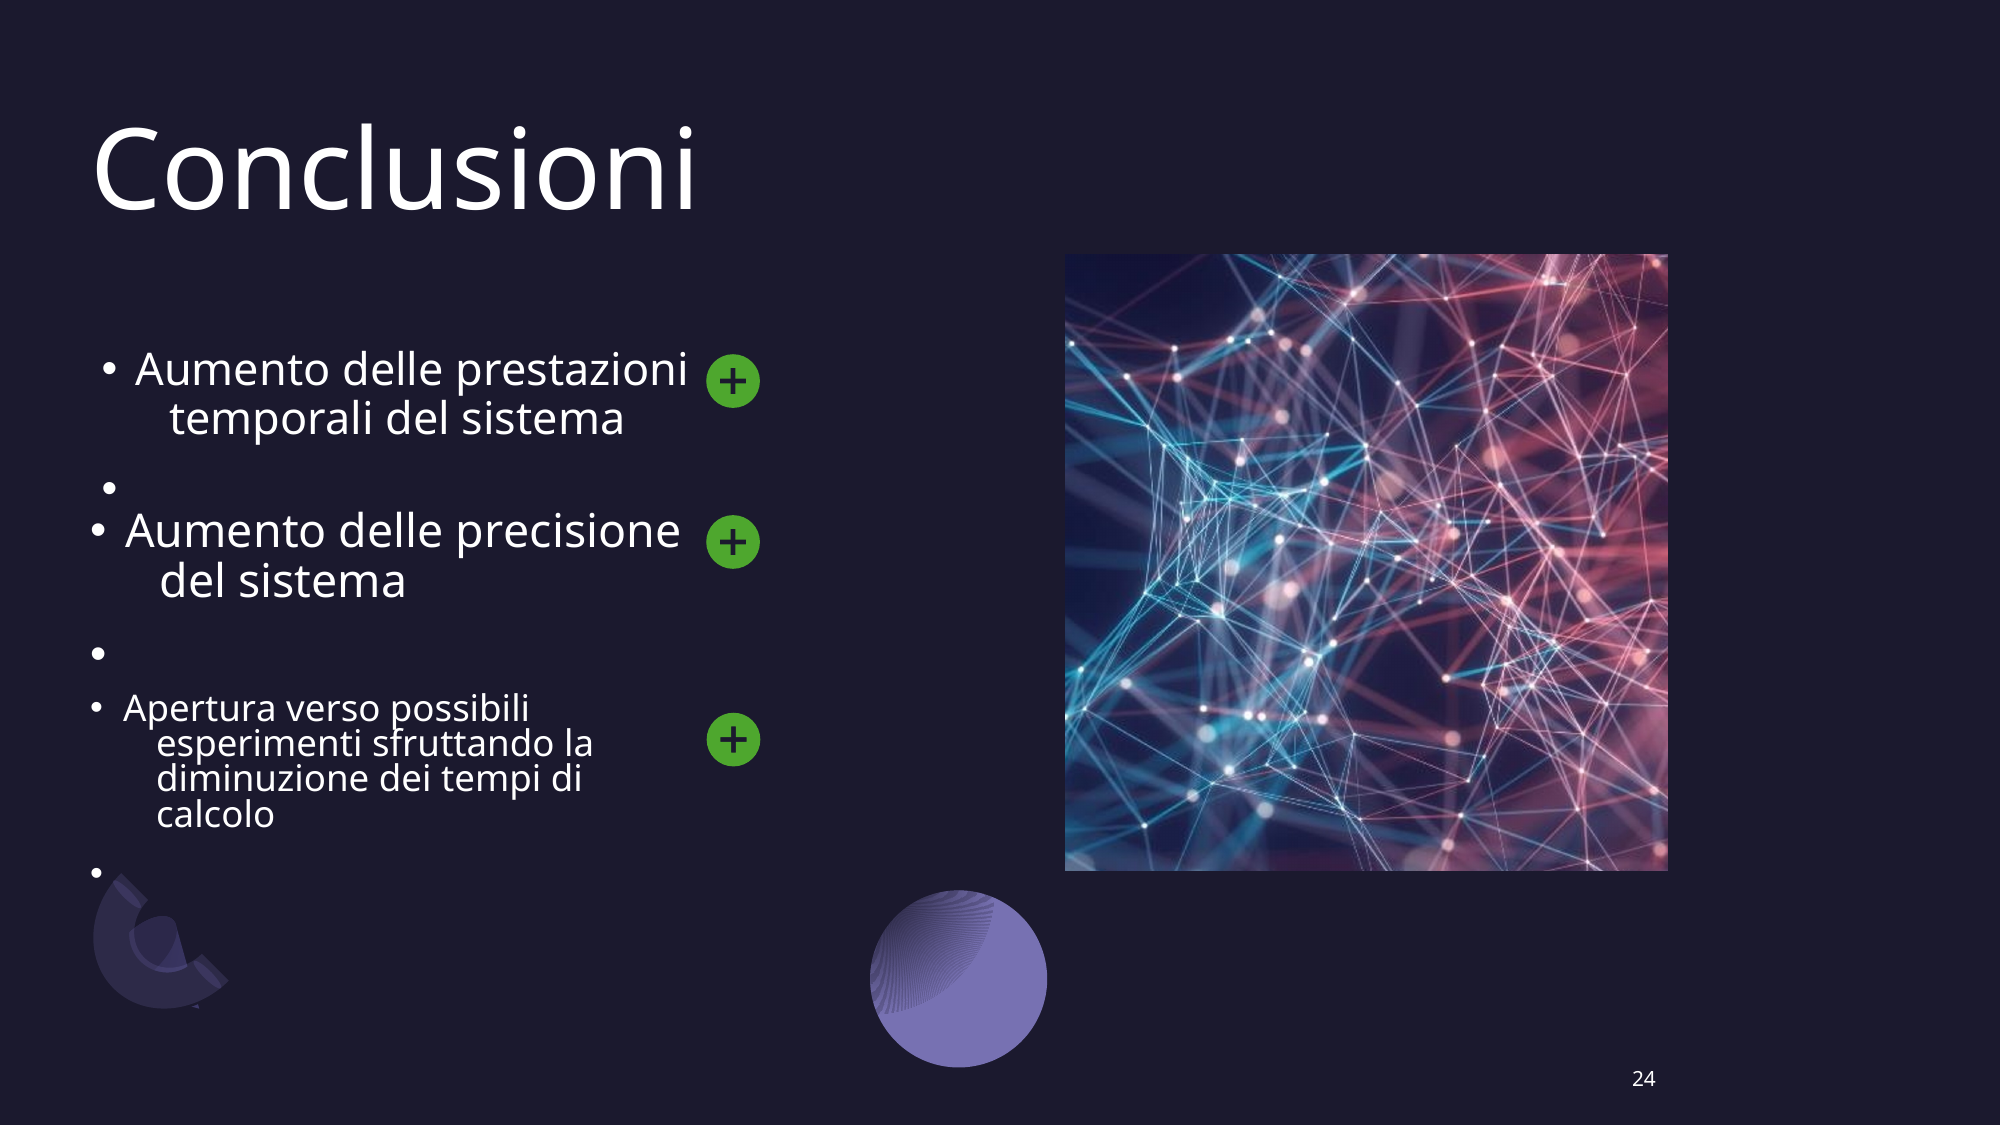

# Conclusioni
Aumento delle prestazioni temporali del sistema
Aumento delle precisione del sistema
Apertura verso possibili esperimenti sfruttando la diminuzione dei tempi di calcolo